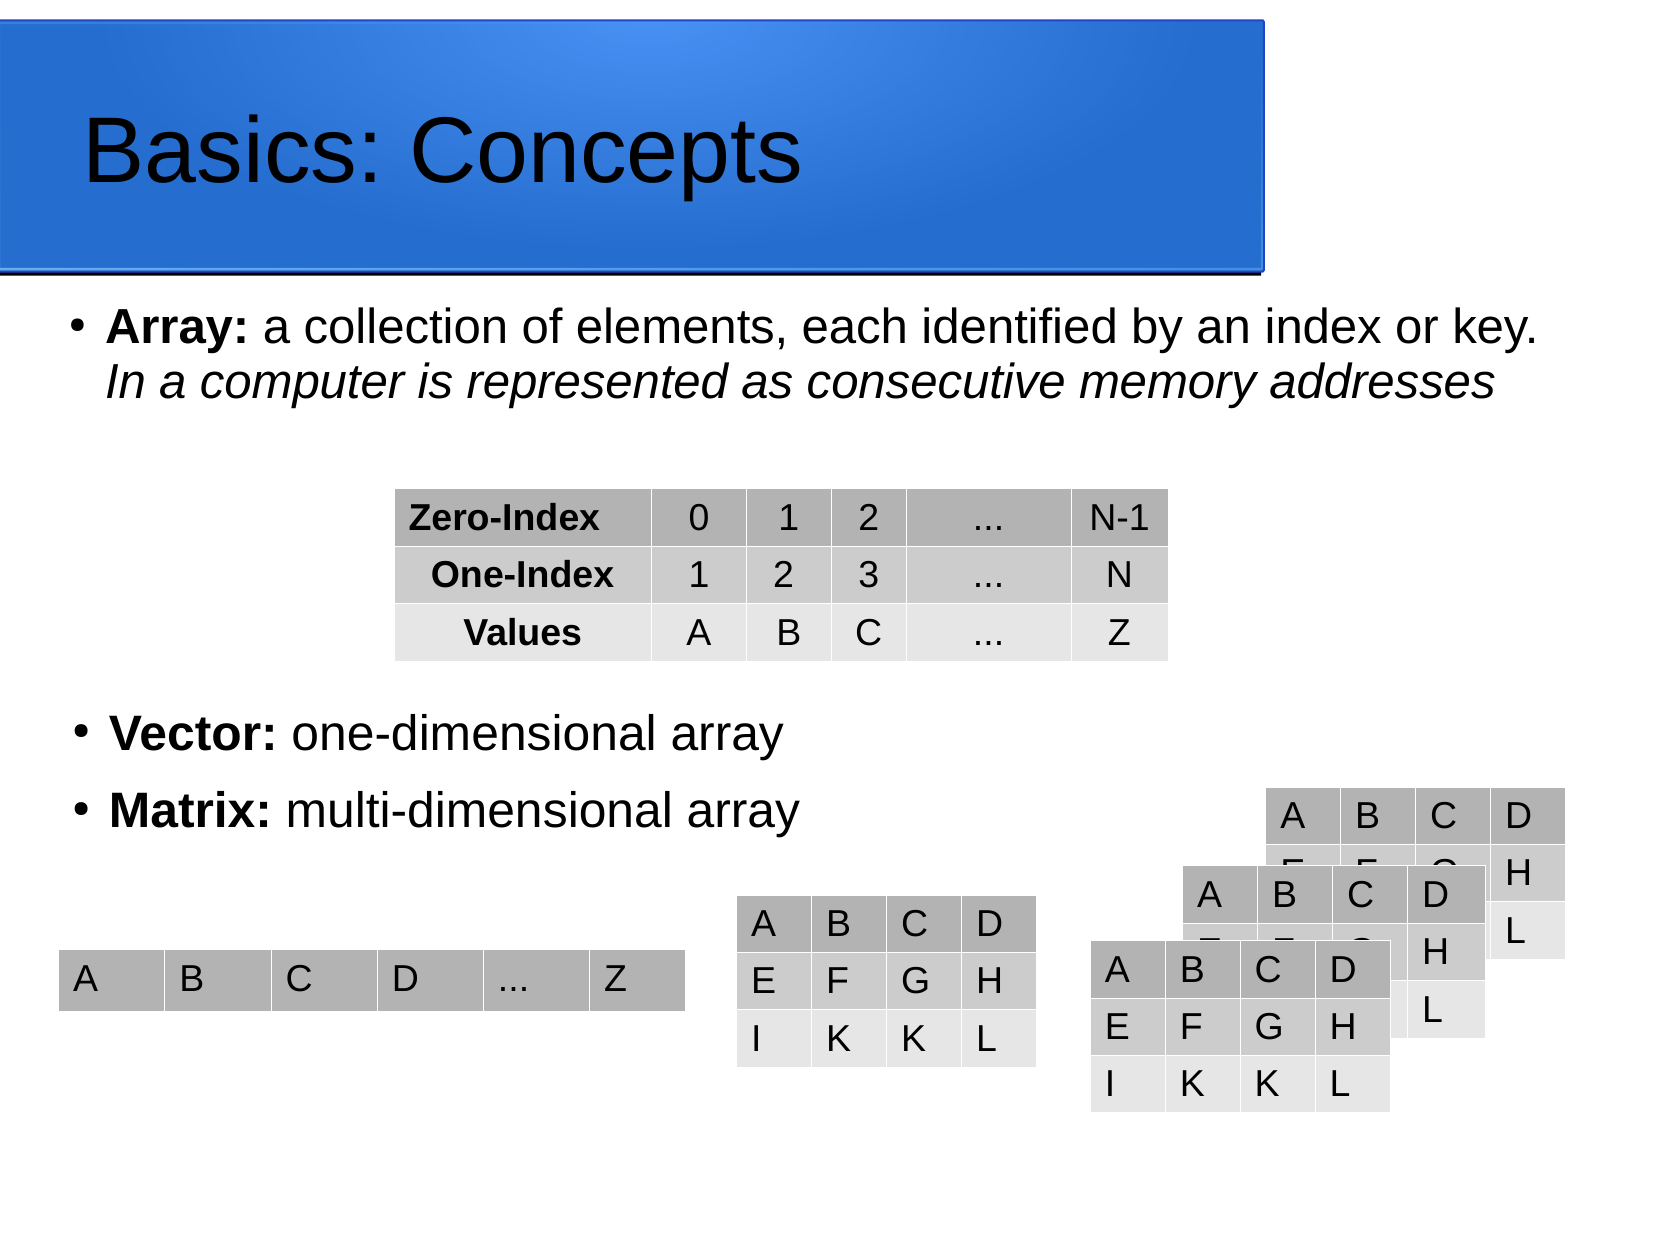

# Basics: Concepts
Array: a collection of elements, each identified by an index or key. In a computer is represented as consecutive memory addresses
| Zero-Index | 0 | 1 | 2 | ... | N-1 |
| --- | --- | --- | --- | --- | --- |
| One-Index | 1 | 2 | 3 | ... | N |
| Values | A | B | C | ... | Z |
Vector: one-dimensional array
Matrix: multi-dimensional array
| A | B | C | D |
| --- | --- | --- | --- |
| E | F | G | H |
| I | K | K | L |
| A | B | C | D |
| --- | --- | --- | --- |
| E | F | G | H |
| I | K | K | L |
| A | B | C | D |
| --- | --- | --- | --- |
| E | F | G | H |
| I | K | K | L |
| A | B | C | D |
| --- | --- | --- | --- |
| E | F | G | H |
| I | K | K | L |
| A | B | C | D | ... | Z |
| --- | --- | --- | --- | --- | --- |